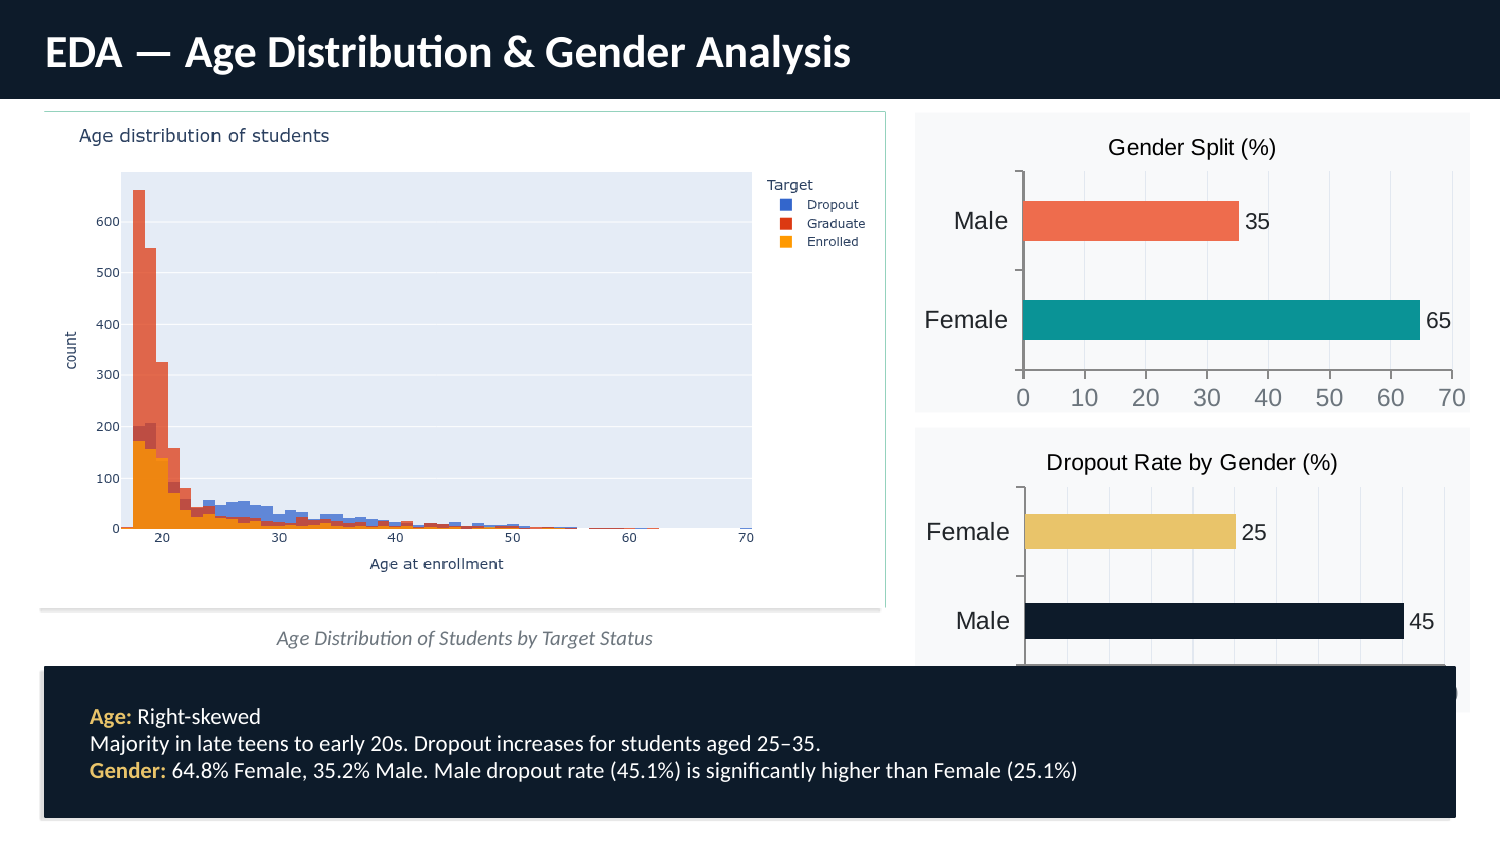

EDA — Age Distribution & Gender Analysis
[ INSERT: Age Distribution Histogram from Notebook ]
### Chart: Gender Split (%)
| Category | % of Students |
|---|---|
| Female | 64.8 |
| Male | 35.2 |
### Chart: Dropout Rate by Gender (%)
| Category | Dropout Rate % |
|---|---|
| Male | 45.1 |
| Female | 25.1 |Age Distribution of Students by Target Status
Age: Right-skewed
Majority in late teens to early 20s. Dropout increases for students aged 25–35.
Gender: 64.8% Female, 35.2% Male. Male dropout rate (45.1%) is significantly higher than Female (25.1%)